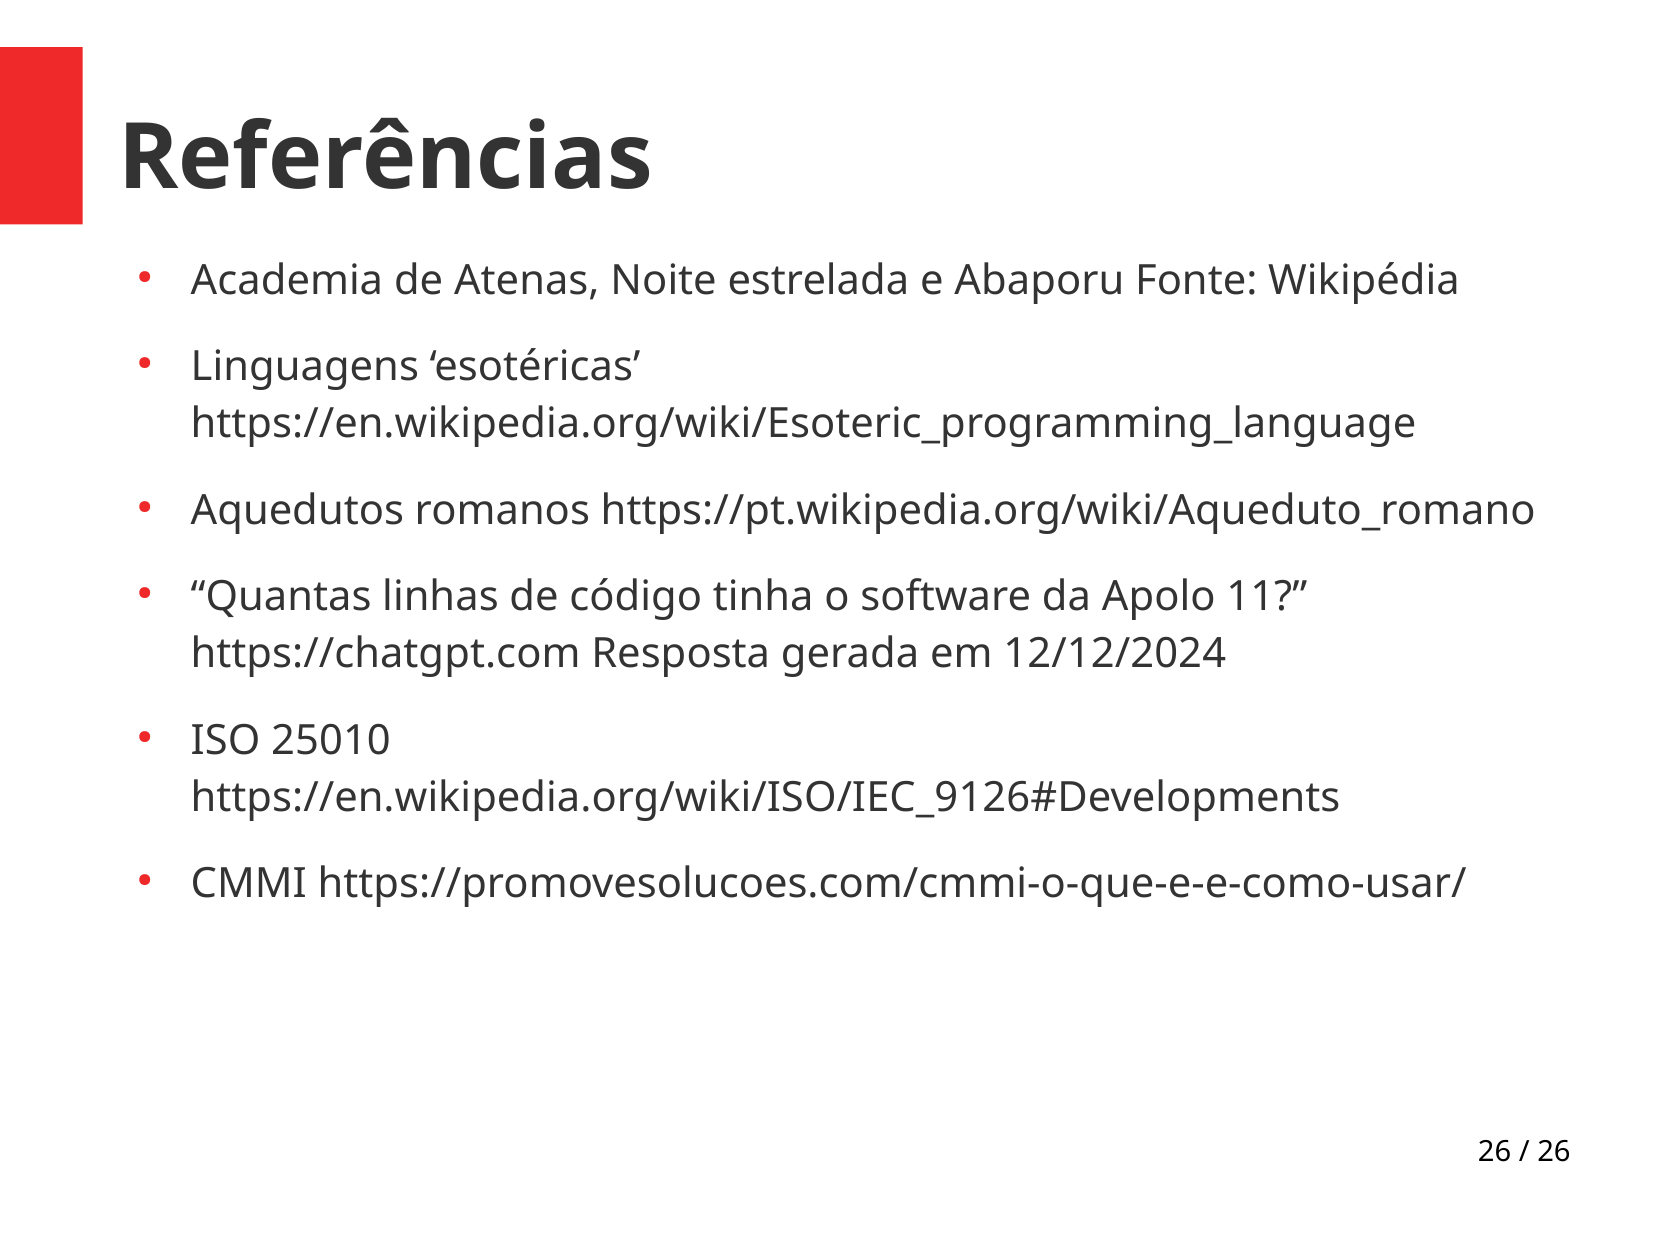

# Referências
Academia de Atenas, Noite estrelada e Abaporu Fonte: Wikipédia
Linguagens ‘esotéricas’ https://en.wikipedia.org/wiki/Esoteric_programming_language
Aquedutos romanos https://pt.wikipedia.org/wiki/Aqueduto_romano
“Quantas linhas de código tinha o software da Apolo 11?” https://chatgpt.com Resposta gerada em 12/12/2024
ISO 25010 https://en.wikipedia.org/wiki/ISO/IEC_9126#Developments
CMMI https://promovesolucoes.com/cmmi-o-que-e-e-como-usar/
26